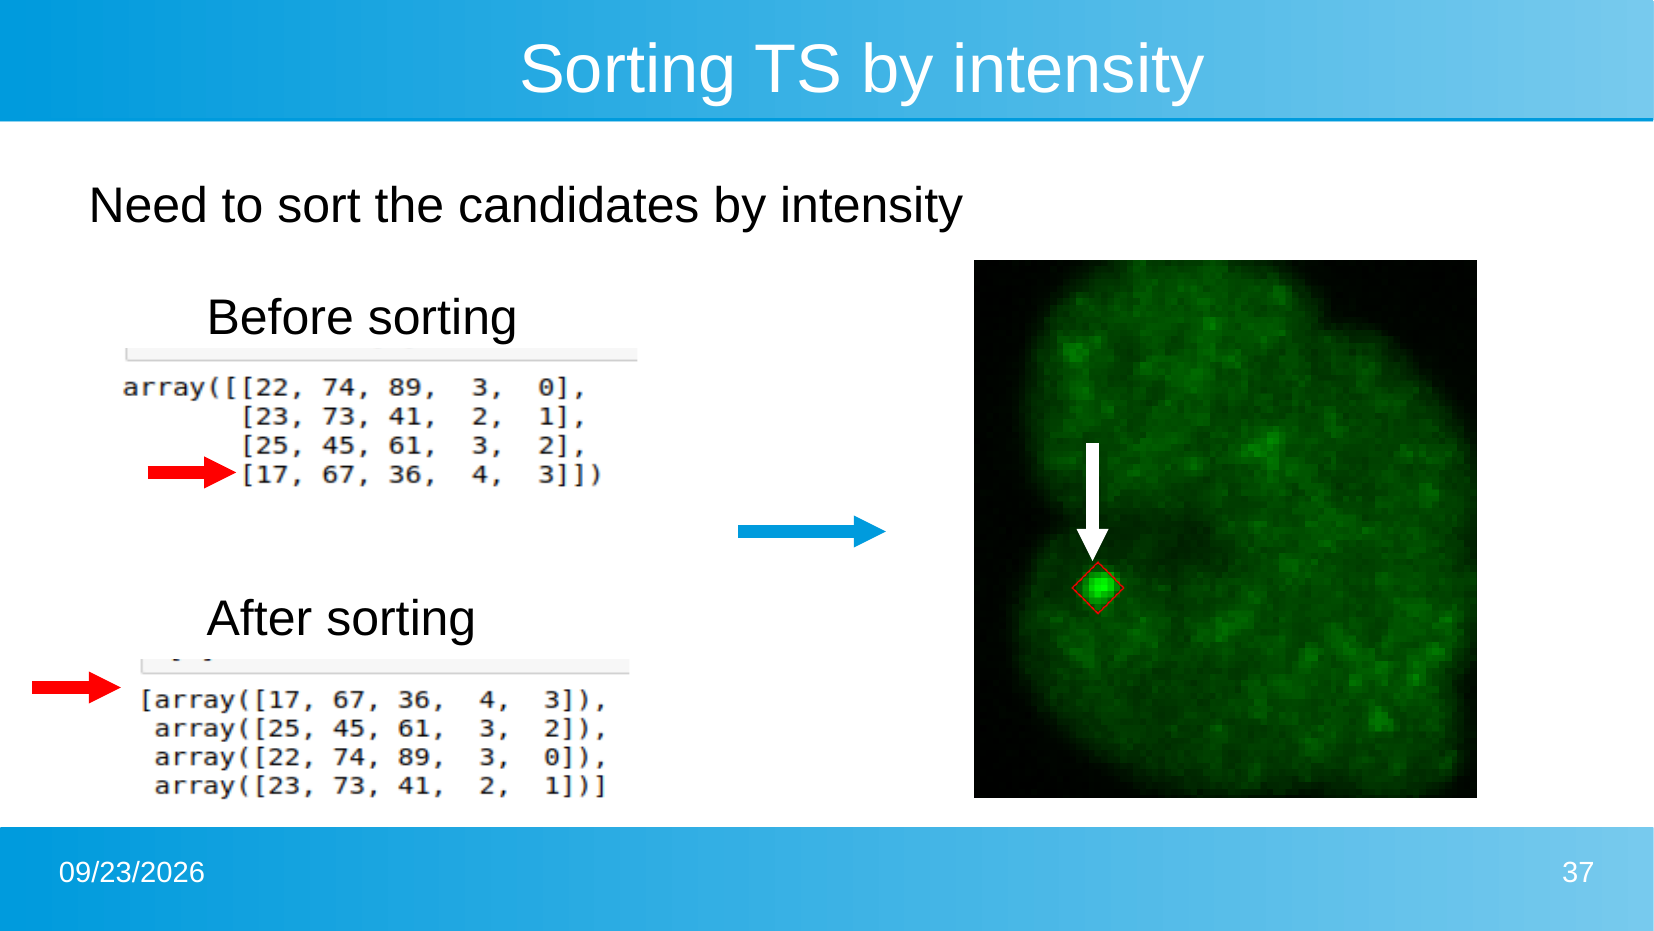

# Sorting TS by intensity
Need to sort the candidates by intensity
Before sorting
After sorting
37